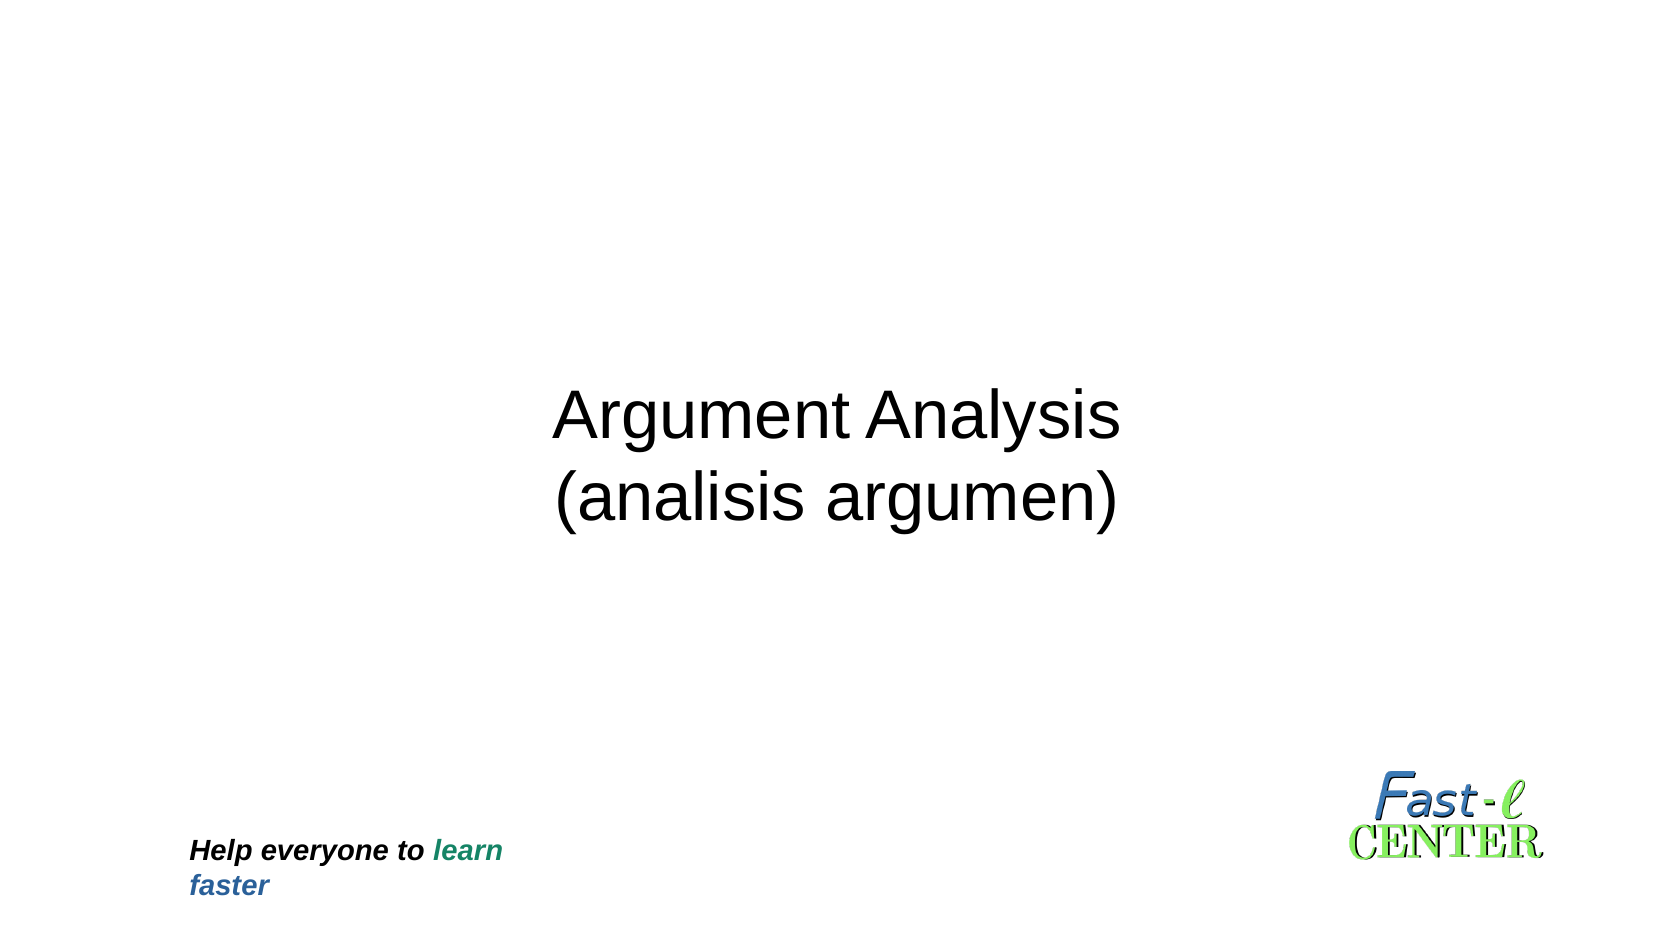

Argument Analysis
(analisis argumen)
Help everyone to learn faster